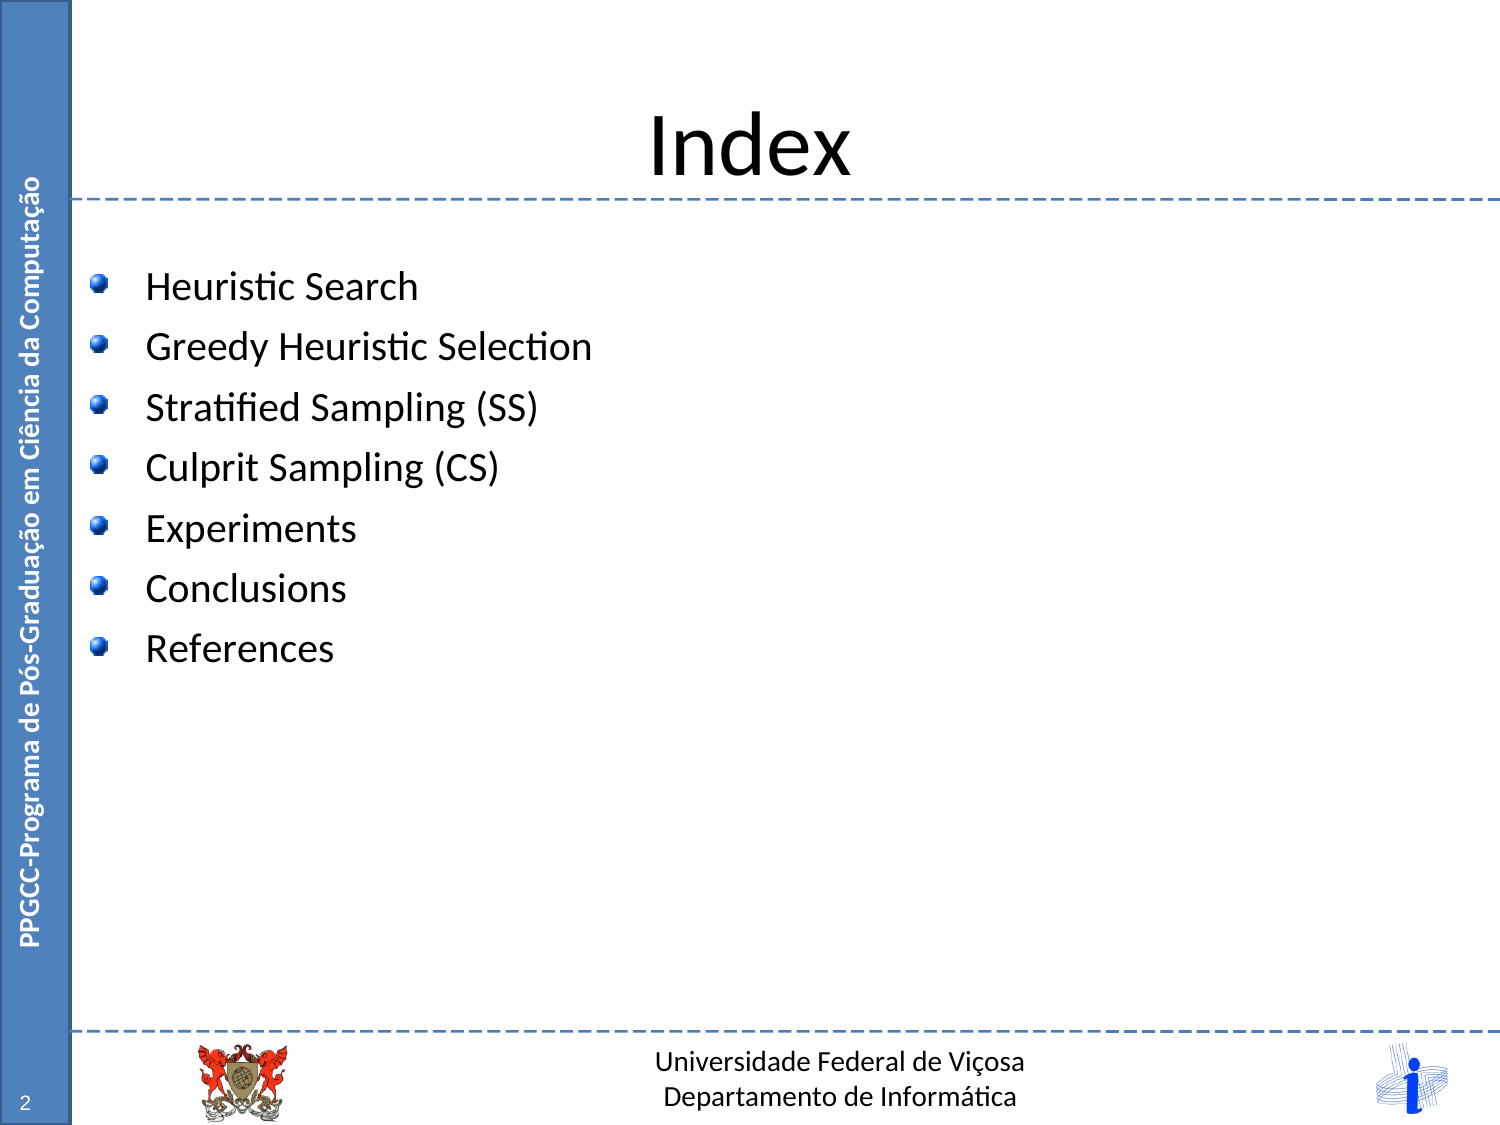

Index
Heuristic Search
Greedy Heuristic Selection
Stratified Sampling (SS)
Culprit Sampling (CS)
Experiments
Conclusions
References
PPGCC-Programa de Pós-Graduação em Ciência da Computação
Universidade Federal de Viçosa
Departamento de Informática